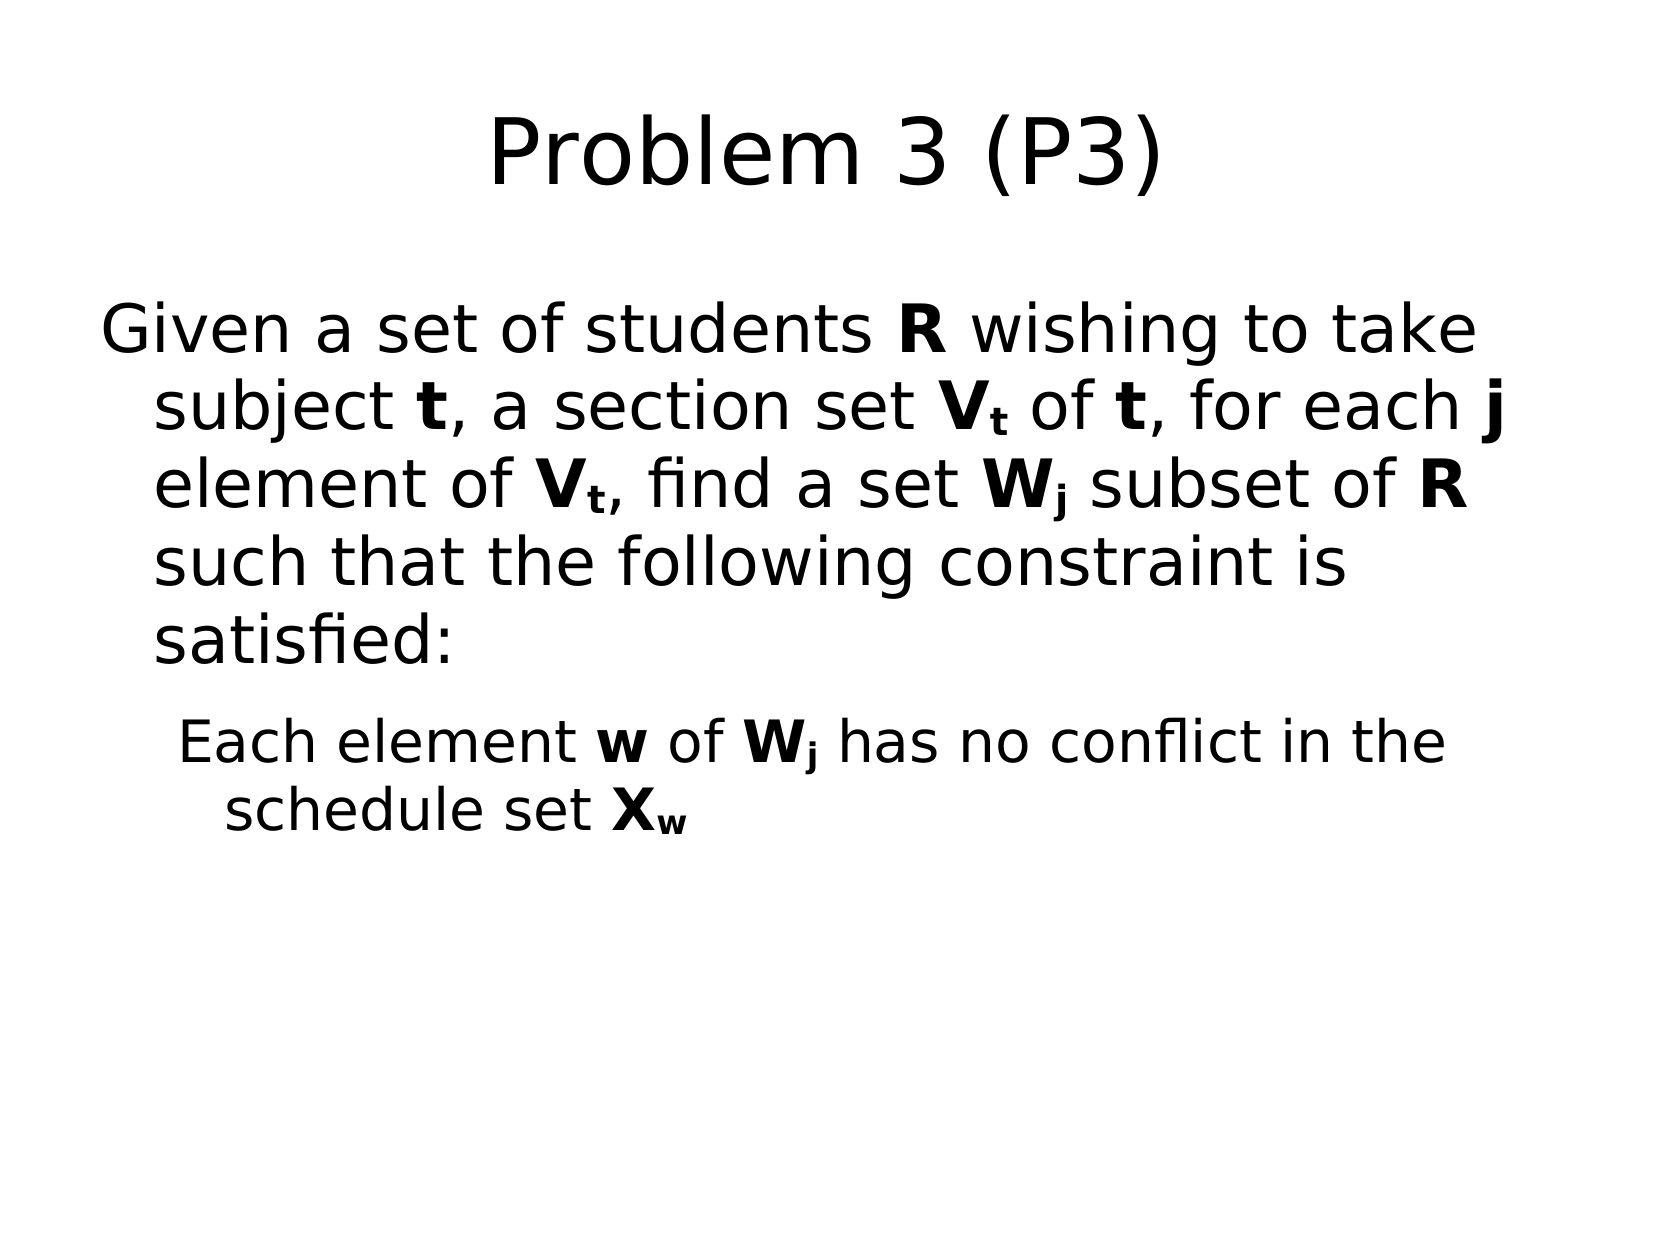

# Problem 3 (P3)
Given a set of students R wishing to take subject t, a section set Vt of t, for each j element of Vt, find a set Wj subset of R such that the following constraint is satisfied:
Each element w of Wj has no conflict in the schedule set Xw